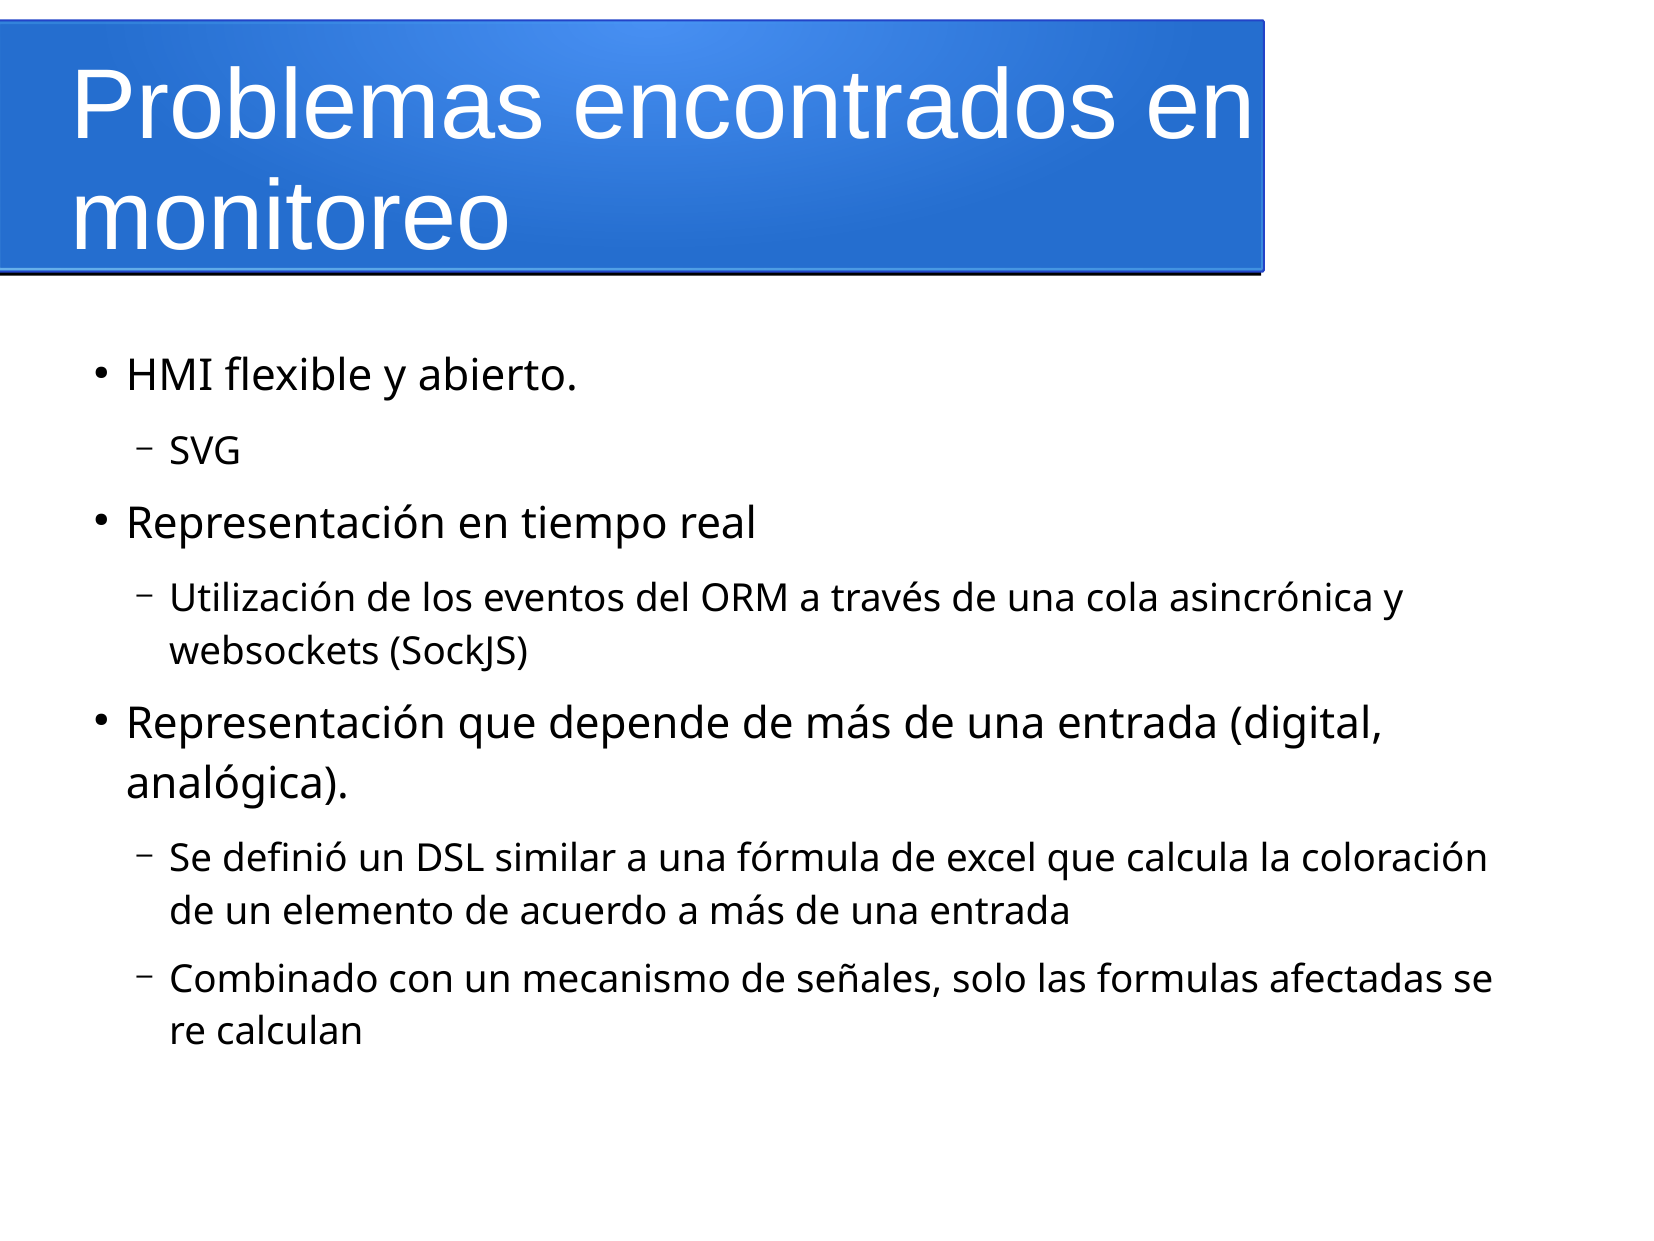

# Problemas encontrados en el monitoreo
HMI flexible y abierto.
SVG
Representación en tiempo real
Utilización de los eventos del ORM a través de una cola asincrónica y websockets (SockJS)
Representación que depende de más de una entrada (digital, analógica).
Se definió un DSL similar a una fórmula de excel que calcula la coloración de un elemento de acuerdo a más de una entrada
Combinado con un mecanismo de señales, solo las formulas afectadas se re calculan